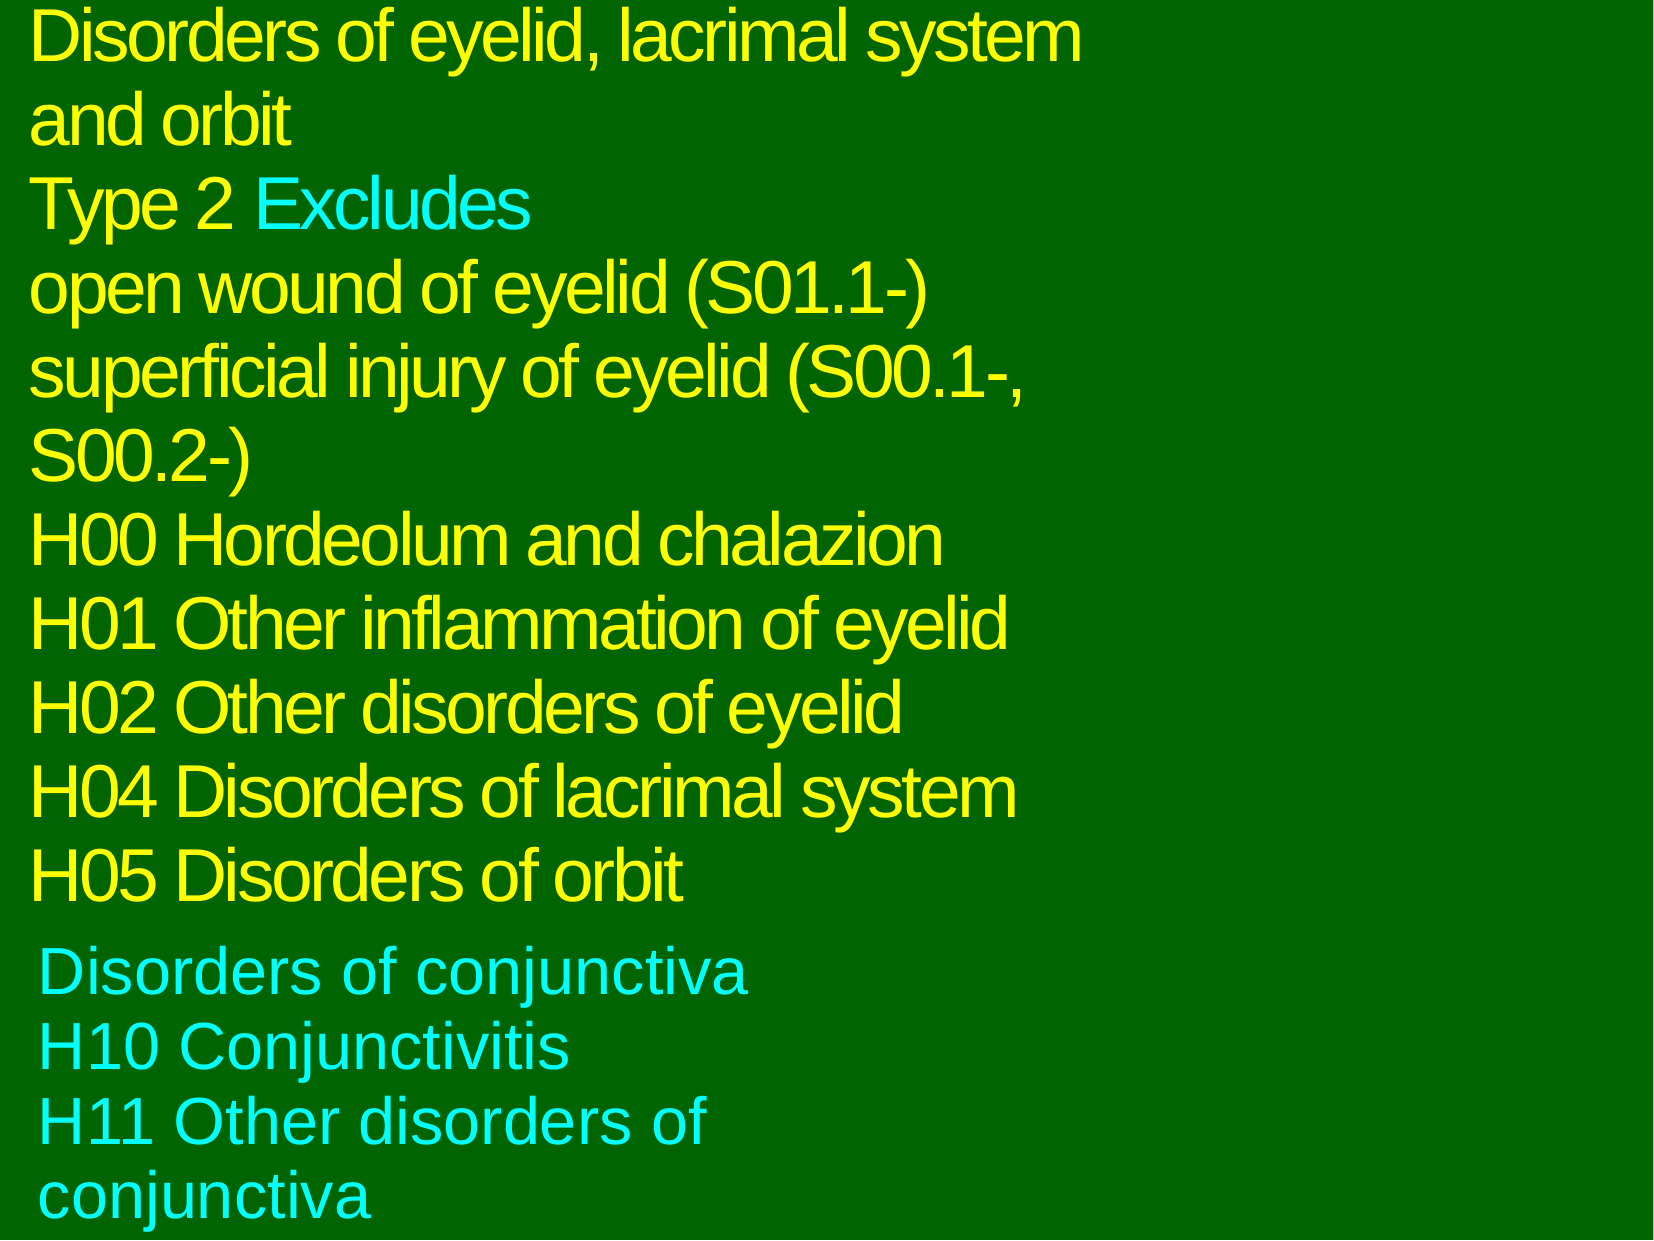

Disorders of eyelid, lacrimal system and orbit
Type 2 Excludes
open wound of eyelid (S01.1-)
superficial injury of eyelid (S00.1-, S00.2-)
H00 Hordeolum and chalazion
H01 Other inflammation of eyelid
H02 Other disorders of eyelid
H04 Disorders of lacrimal system
H05 Disorders of orbit
Disorders of conjunctiva
H10 Conjunctivitis
H11 Other disorders of conjunctiva